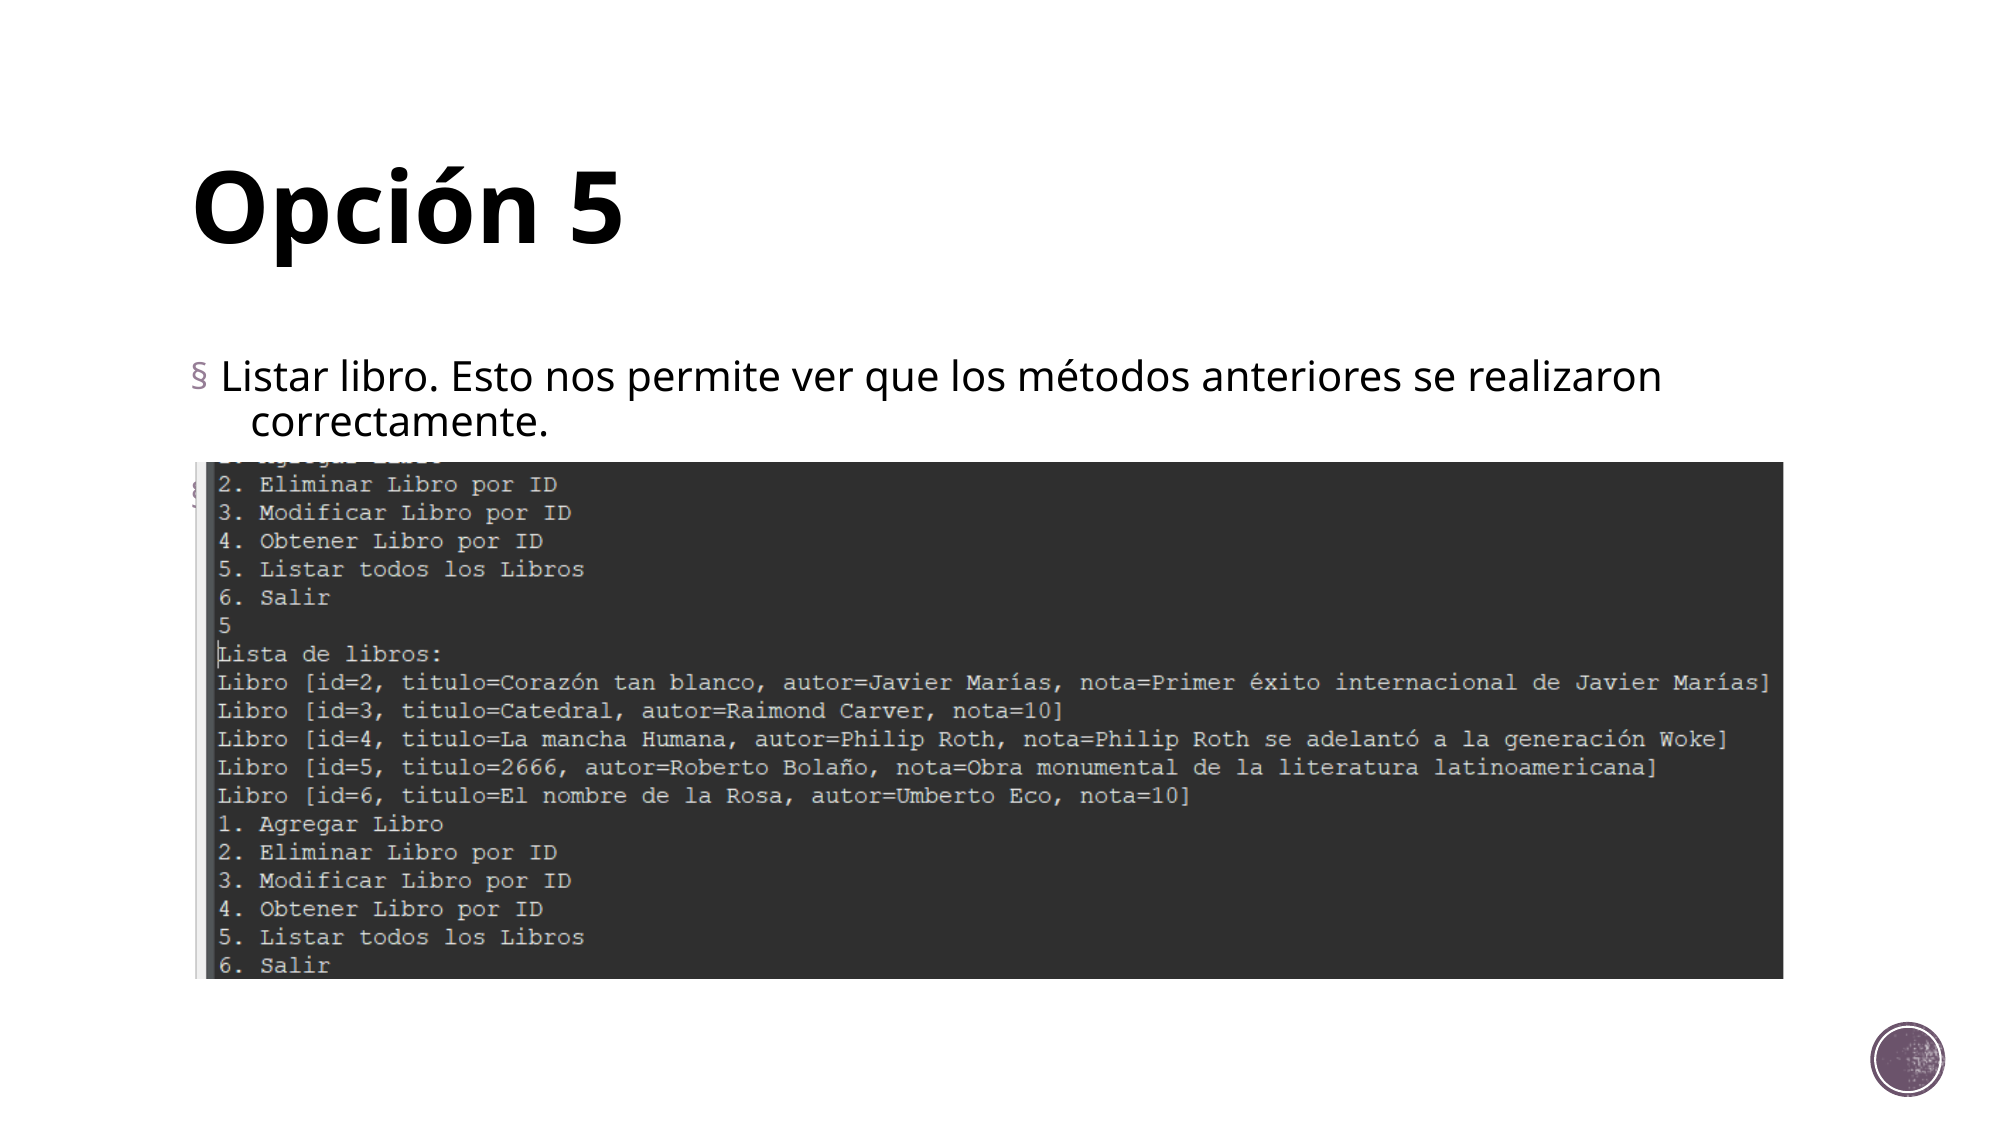

# Opción 5
Listar libro. Esto nos permite ver que los métodos anteriores se realizaron correctamente.